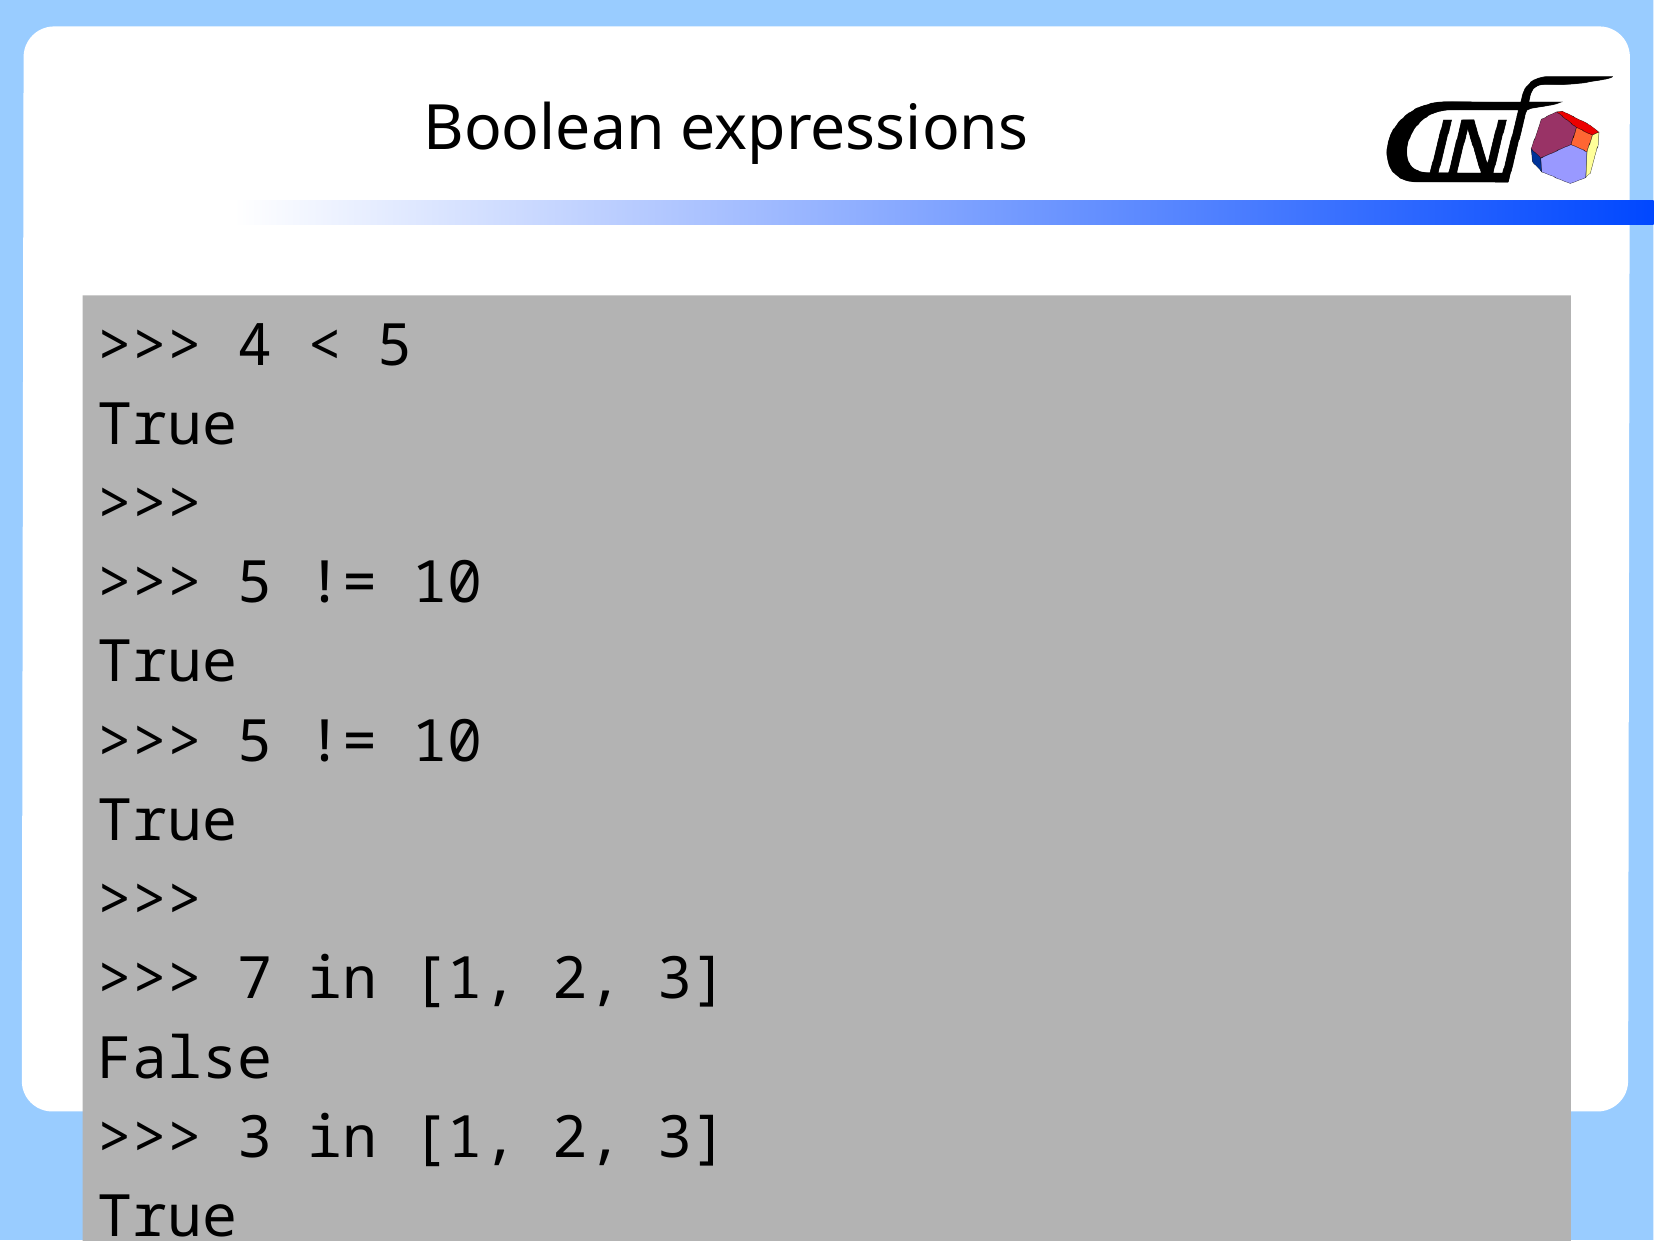

# Boolean expressions
>>> 4 < 5
True
>>>
>>> 5 != 10
True
>>> 5 != 10
True
>>>
>>> 7 in [1, 2, 3]
False
>>> 3 in [1, 2, 3]
True